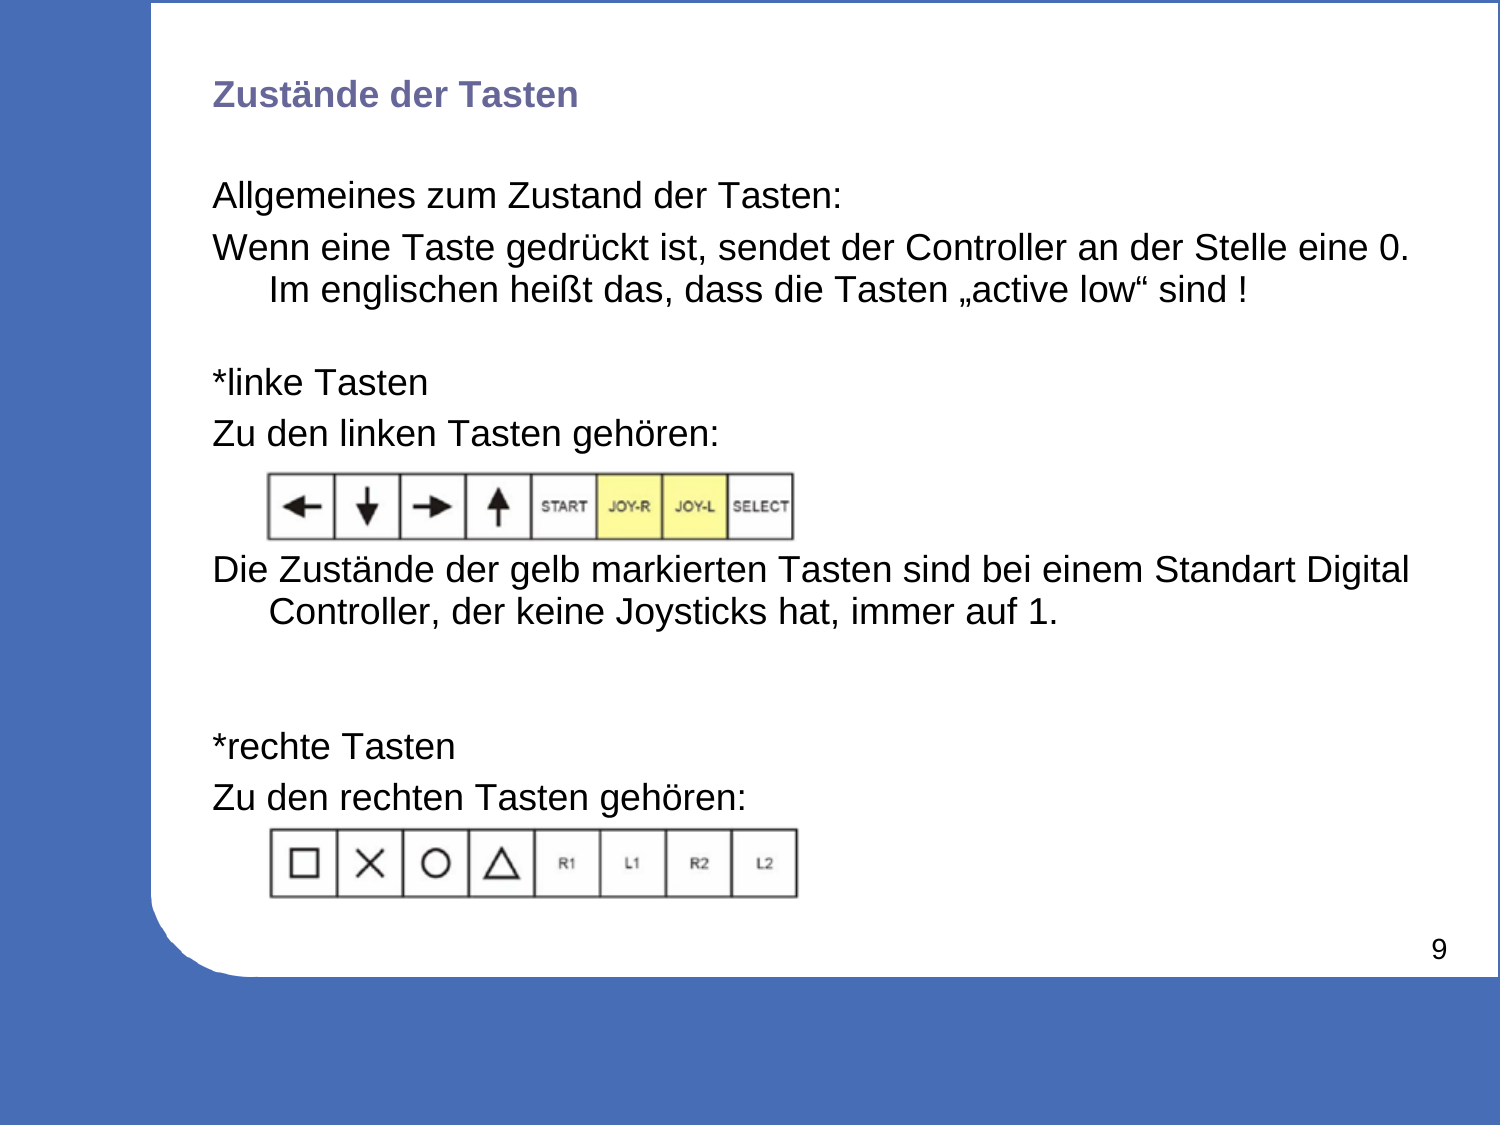

# Zustände der Tasten
Allgemeines zum Zustand der Tasten:
Wenn eine Taste gedrückt ist, sendet der Controller an der Stelle eine 0. Im englischen heißt das, dass die Tasten „active low“ sind !
*linke Tasten
Zu den linken Tasten gehören:
Die Zustände der gelb markierten Tasten sind bei einem Standart Digital Controller, der keine Joysticks hat, immer auf 1.
*rechte Tasten
Zu den rechten Tasten gehören:
9